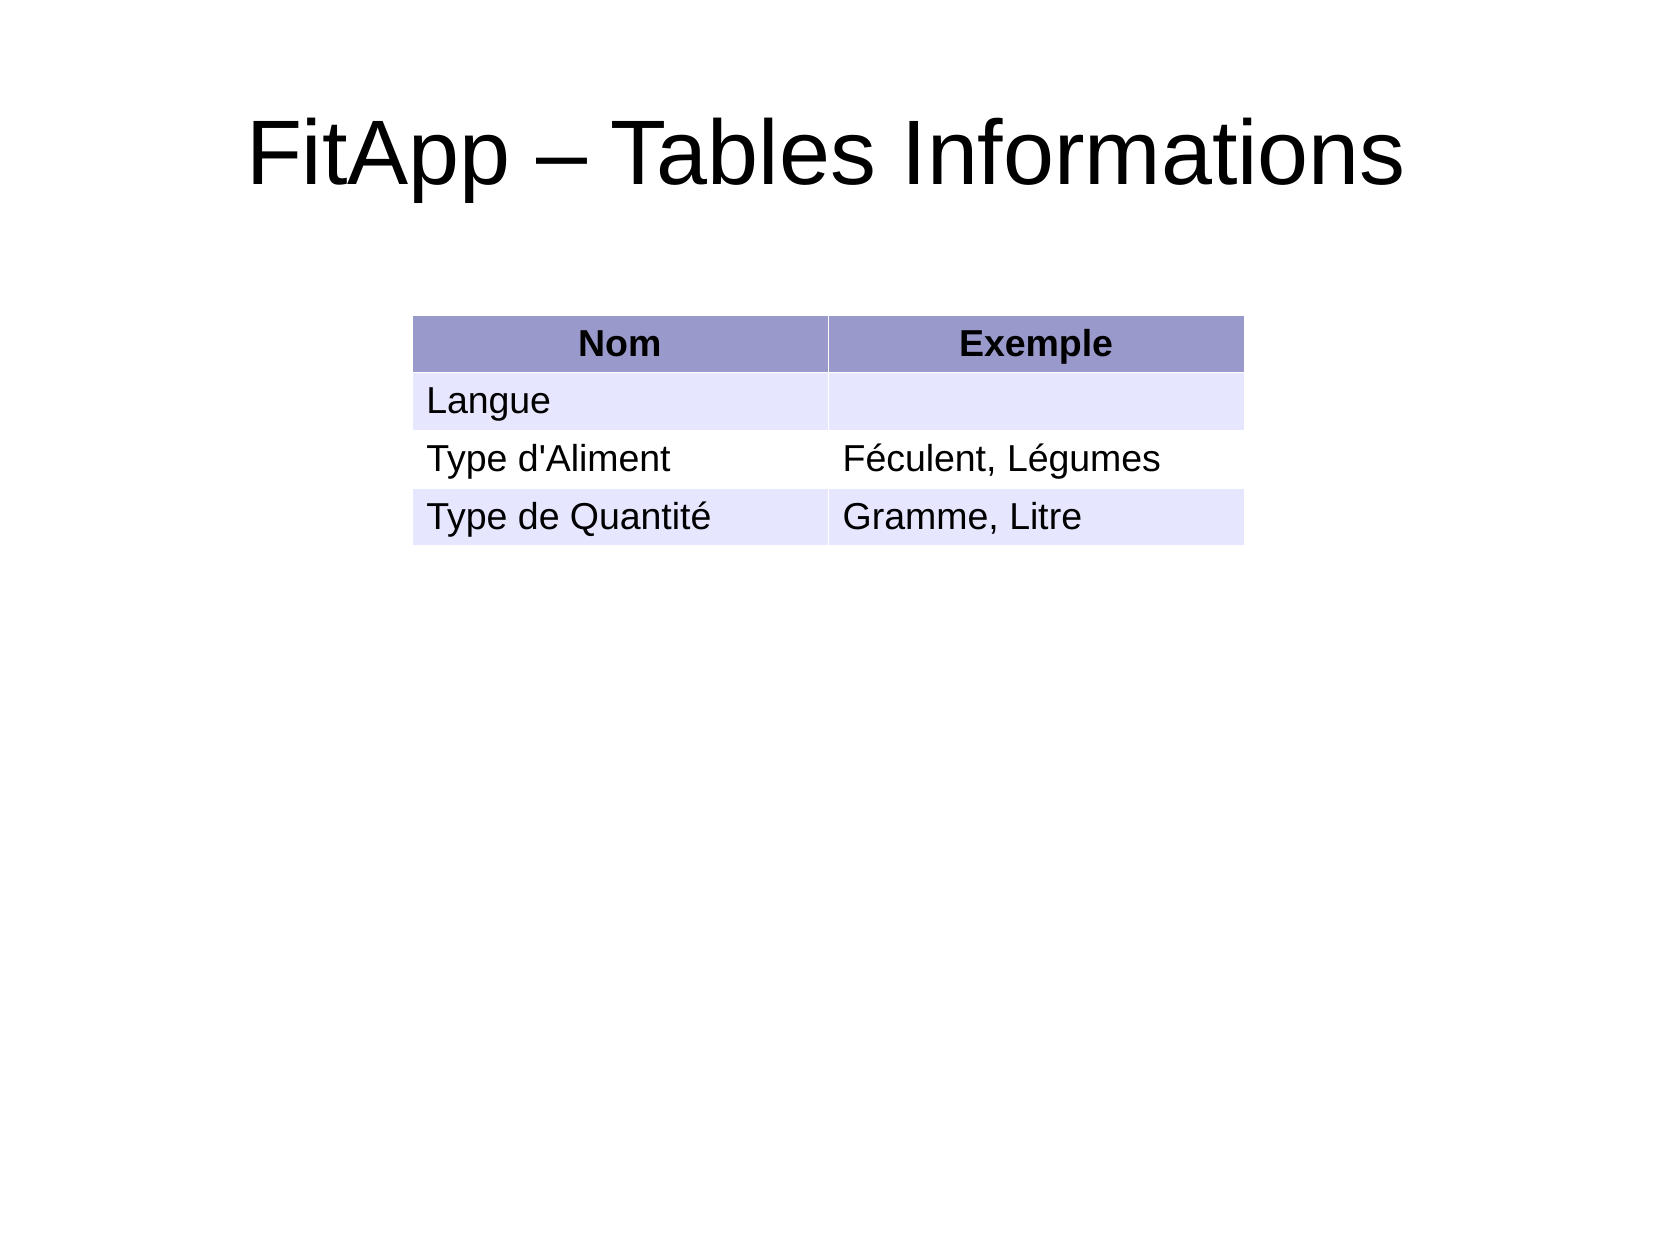

# FitApp – Tables Informations
| Nom | Exemple |
| --- | --- |
| Langue | |
| Type d'Aliment | Féculent, Légumes |
| Type de Quantité | Gramme, Litre |
| | |